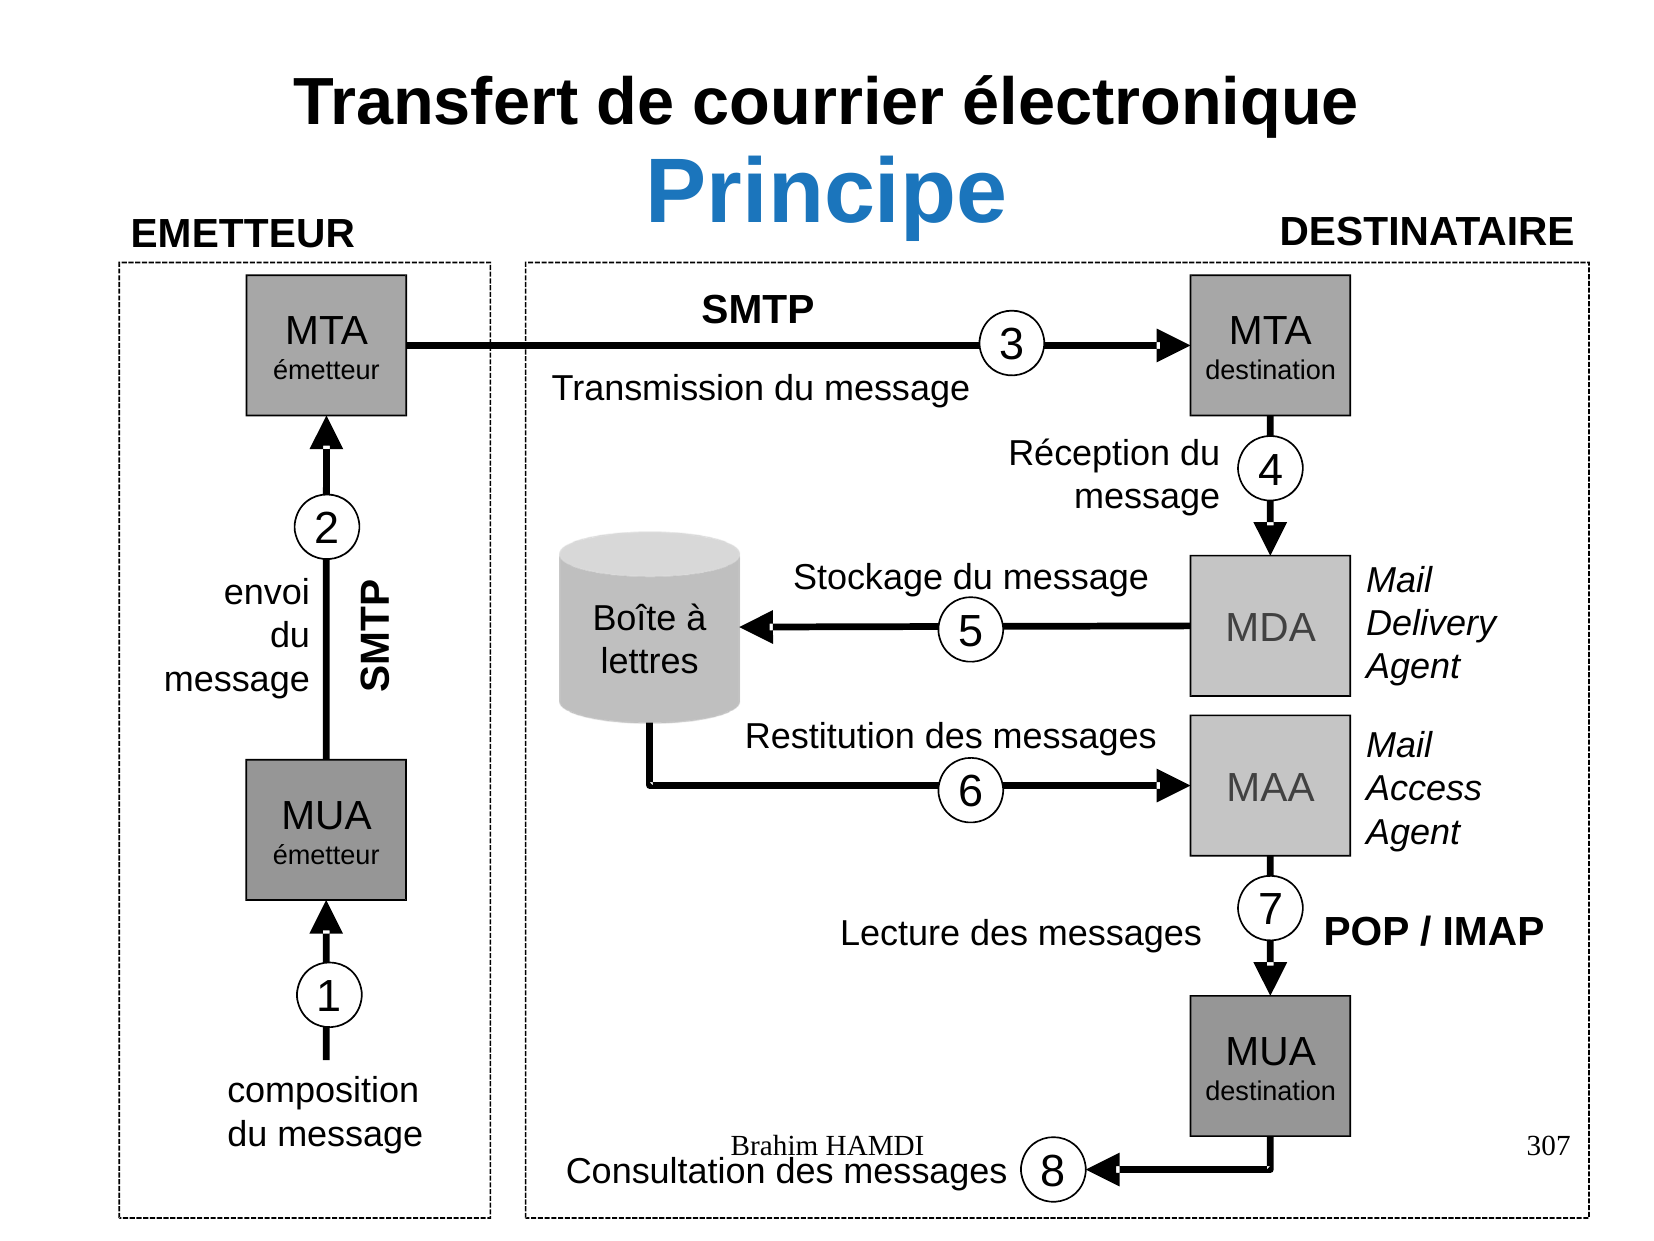

# Transfert de courrier électronique Principe
DESTINATAIRE
EMETTEUR
SMTP
MTA
MTA
3
émetteur
destination
Transmission du message
Réception du
4
message
2
Stockage du message
Mail
envoi
Boîte à
Delivery
MDA
5
SMTP
du
lettres
Agent
message
Restitution des messages
Mail
MAA
6
Access
MUA
Agent
émetteur
7
POP / IMAP
Lecture des messages
1
MUA
composition
destination
du message
Brahim HAMDI
307
8
Consultation des messages